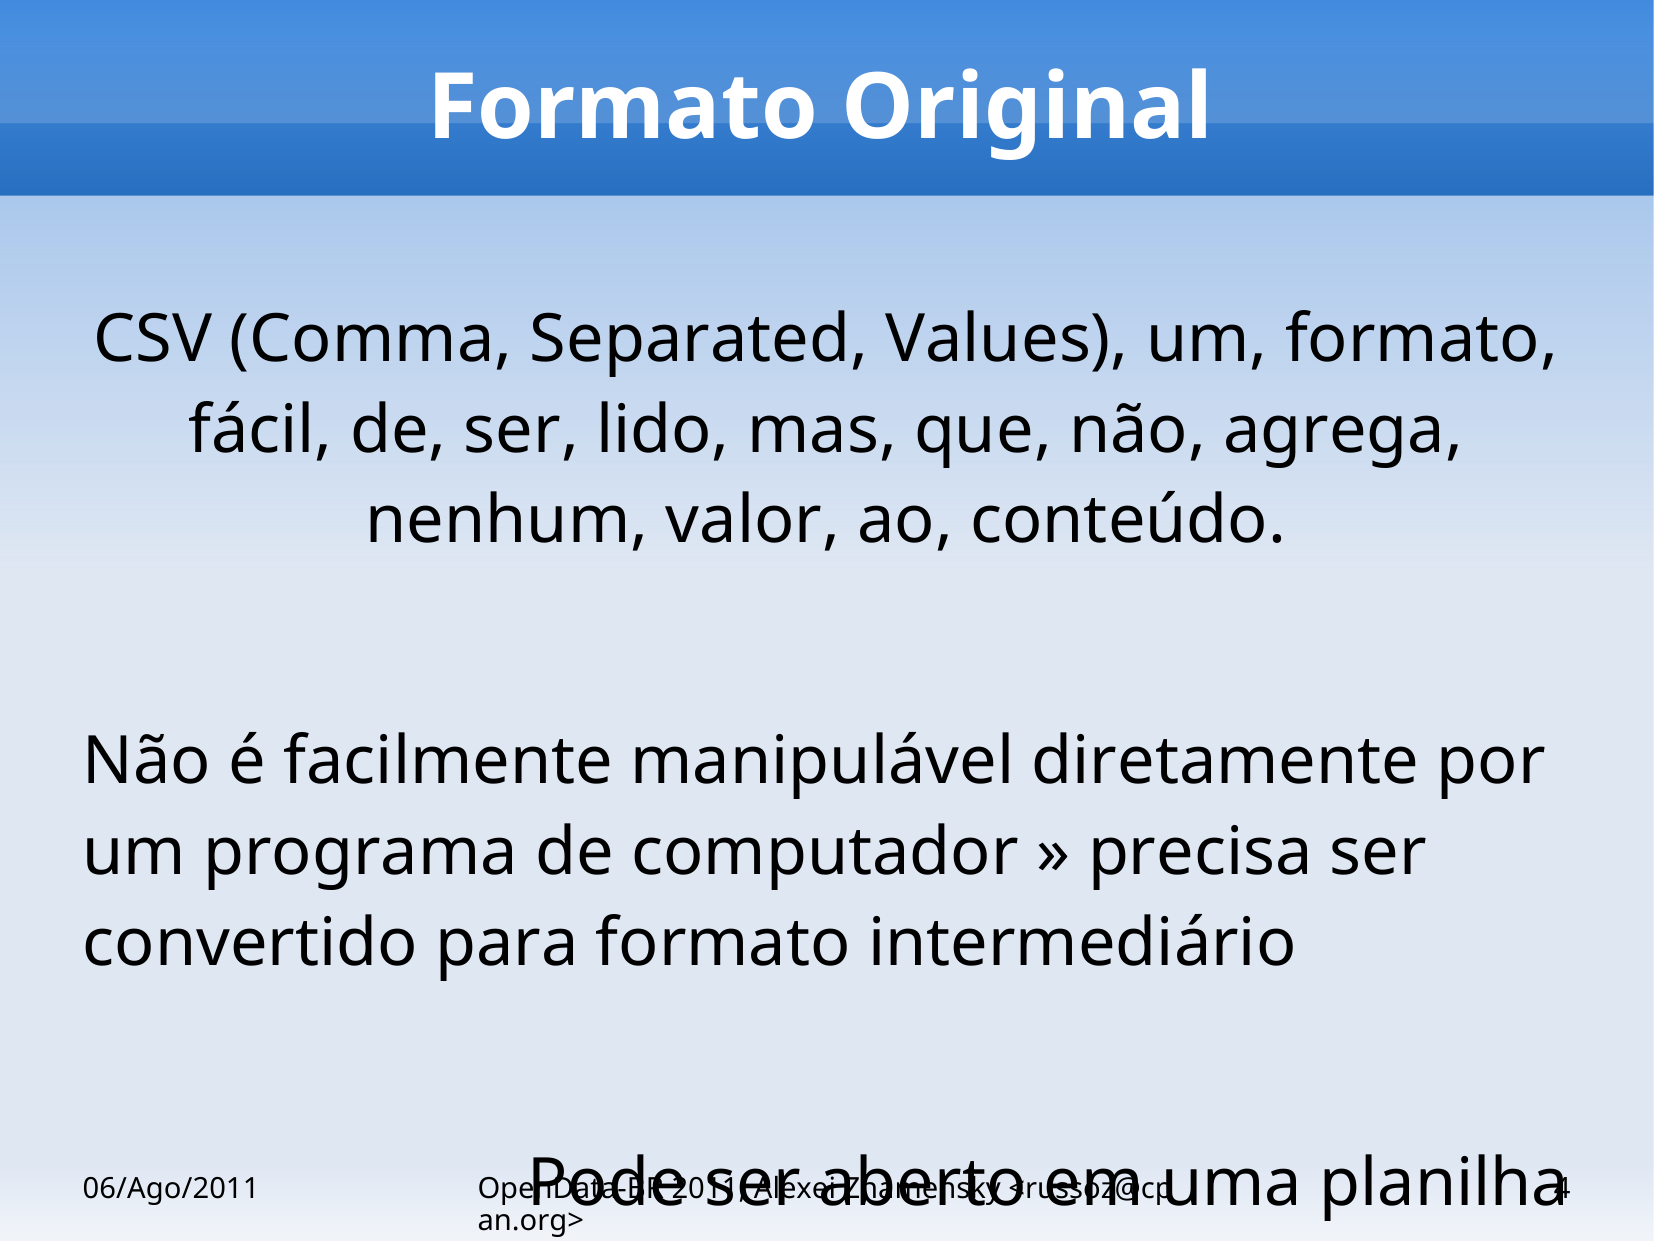

# Formato Original
CSV (Comma, Separated, Values), um, formato, fácil, de, ser, lido, mas, que, não, agrega, nenhum, valor, ao, conteúdo.
Não é facilmente manipulável diretamente por um programa de computador » precisa ser convertido para formato intermediário
Pode ser aberto em uma planilha
06/Ago/2011
OpenData-BR 2011, Alexei Znamensky <russoz@cpan.org>
4